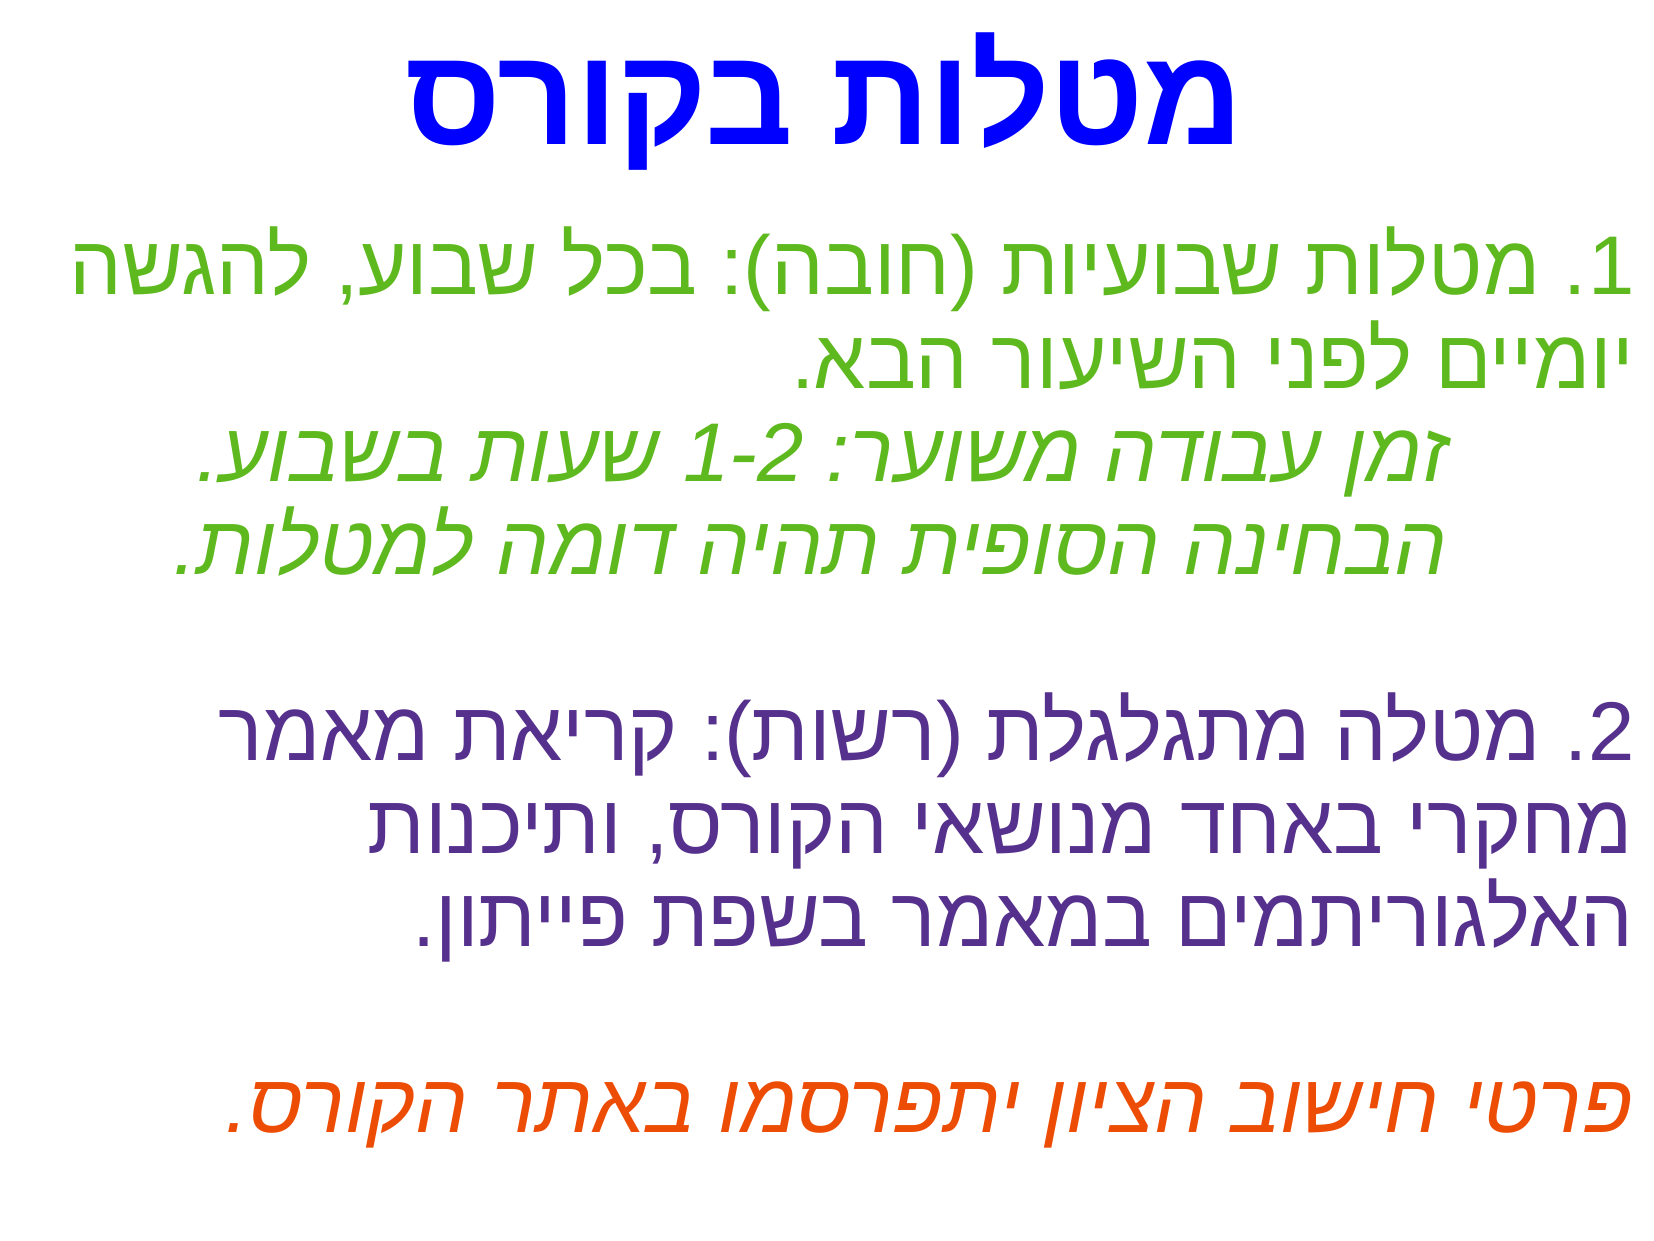

# מטלות בקורס
1. מטלות שבועיות (חובה): בכל שבוע, להגשה יומיים לפני השיעור הבא.
 זמן עבודה משוער: 1-2 שעות בשבוע.
 הבחינה הסופית תהיה דומה למטלות.
2. מטלה מתגלגלת (רשות): קריאת מאמר מחקרי באחד מנושאי הקורס, ותיכנות האלגוריתמים במאמר בשפת פייתון.
פרטי חישוב הציון יתפרסמו באתר הקורס.